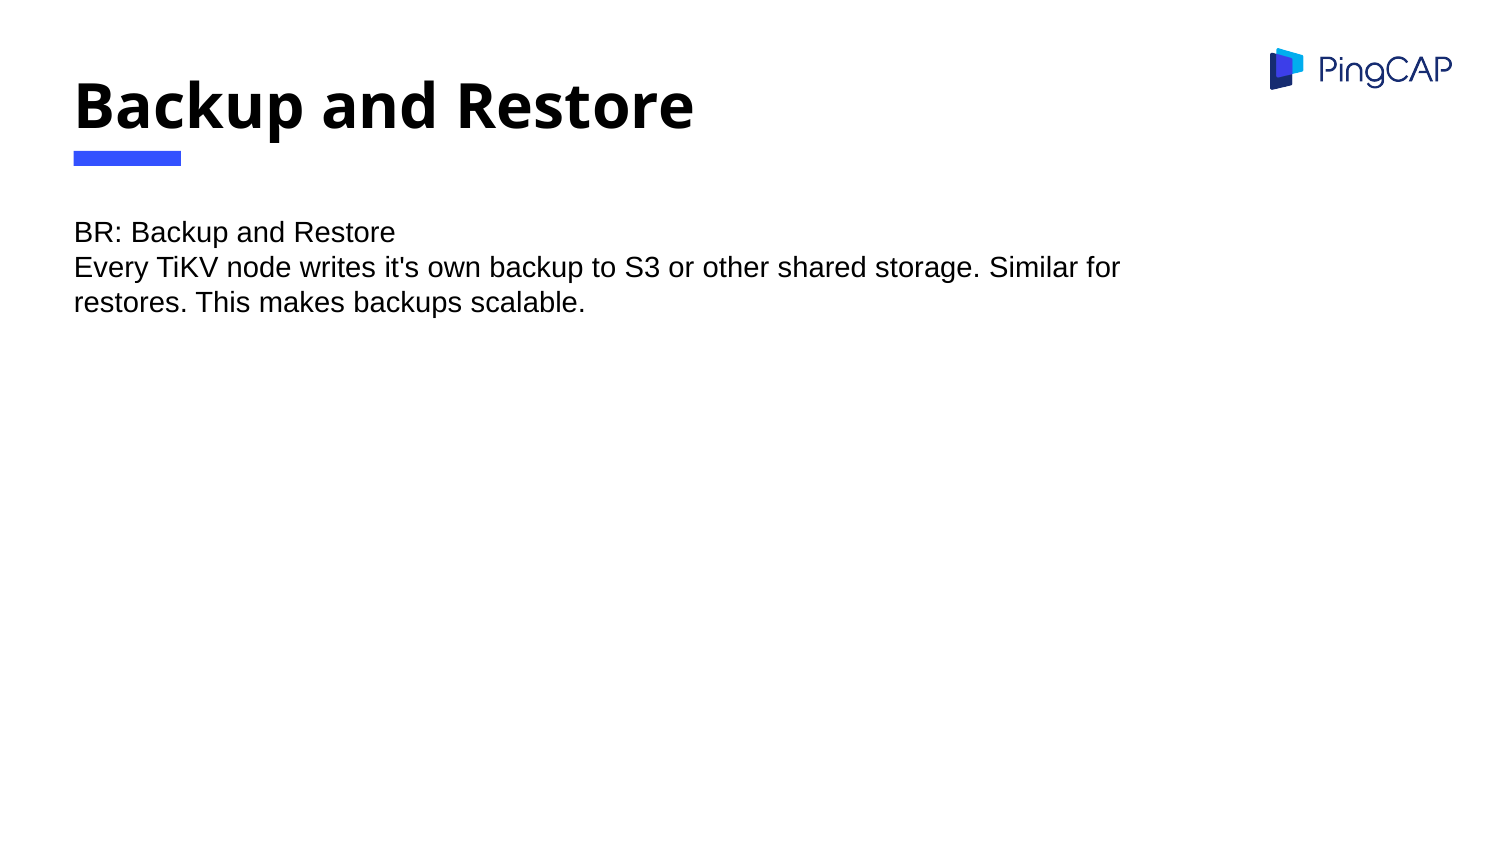

Backup and Restore
BR: Backup and Restore
Every TiKV node writes it's own backup to S3 or other shared storage. Similar for restores. This makes backups scalable.